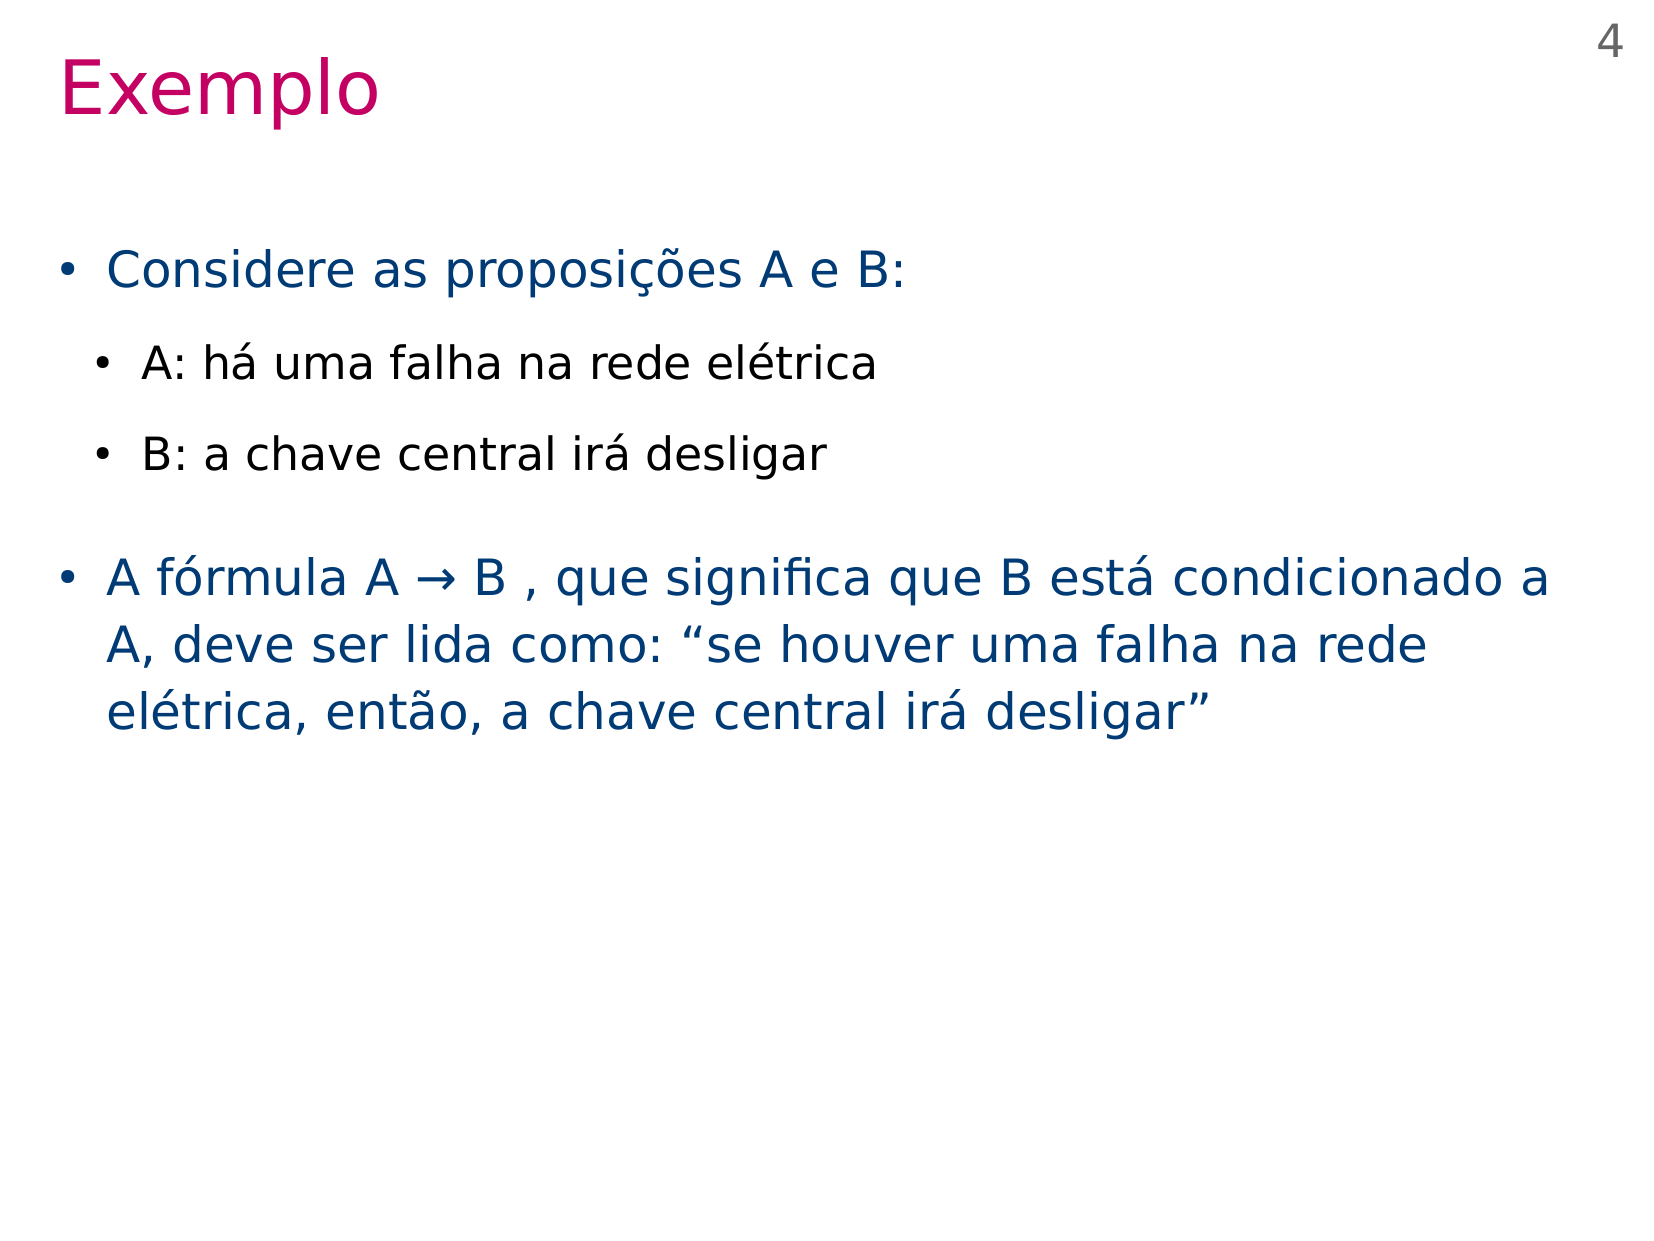

4
# Exemplo
Considere as proposições A e B:
A: há uma falha na rede elétrica
B: a chave central irá desligar
A fórmula A → B , que significa que B está condicionado a A, deve ser lida como: “se houver uma falha na rede elétrica, então, a chave central irá desligar”